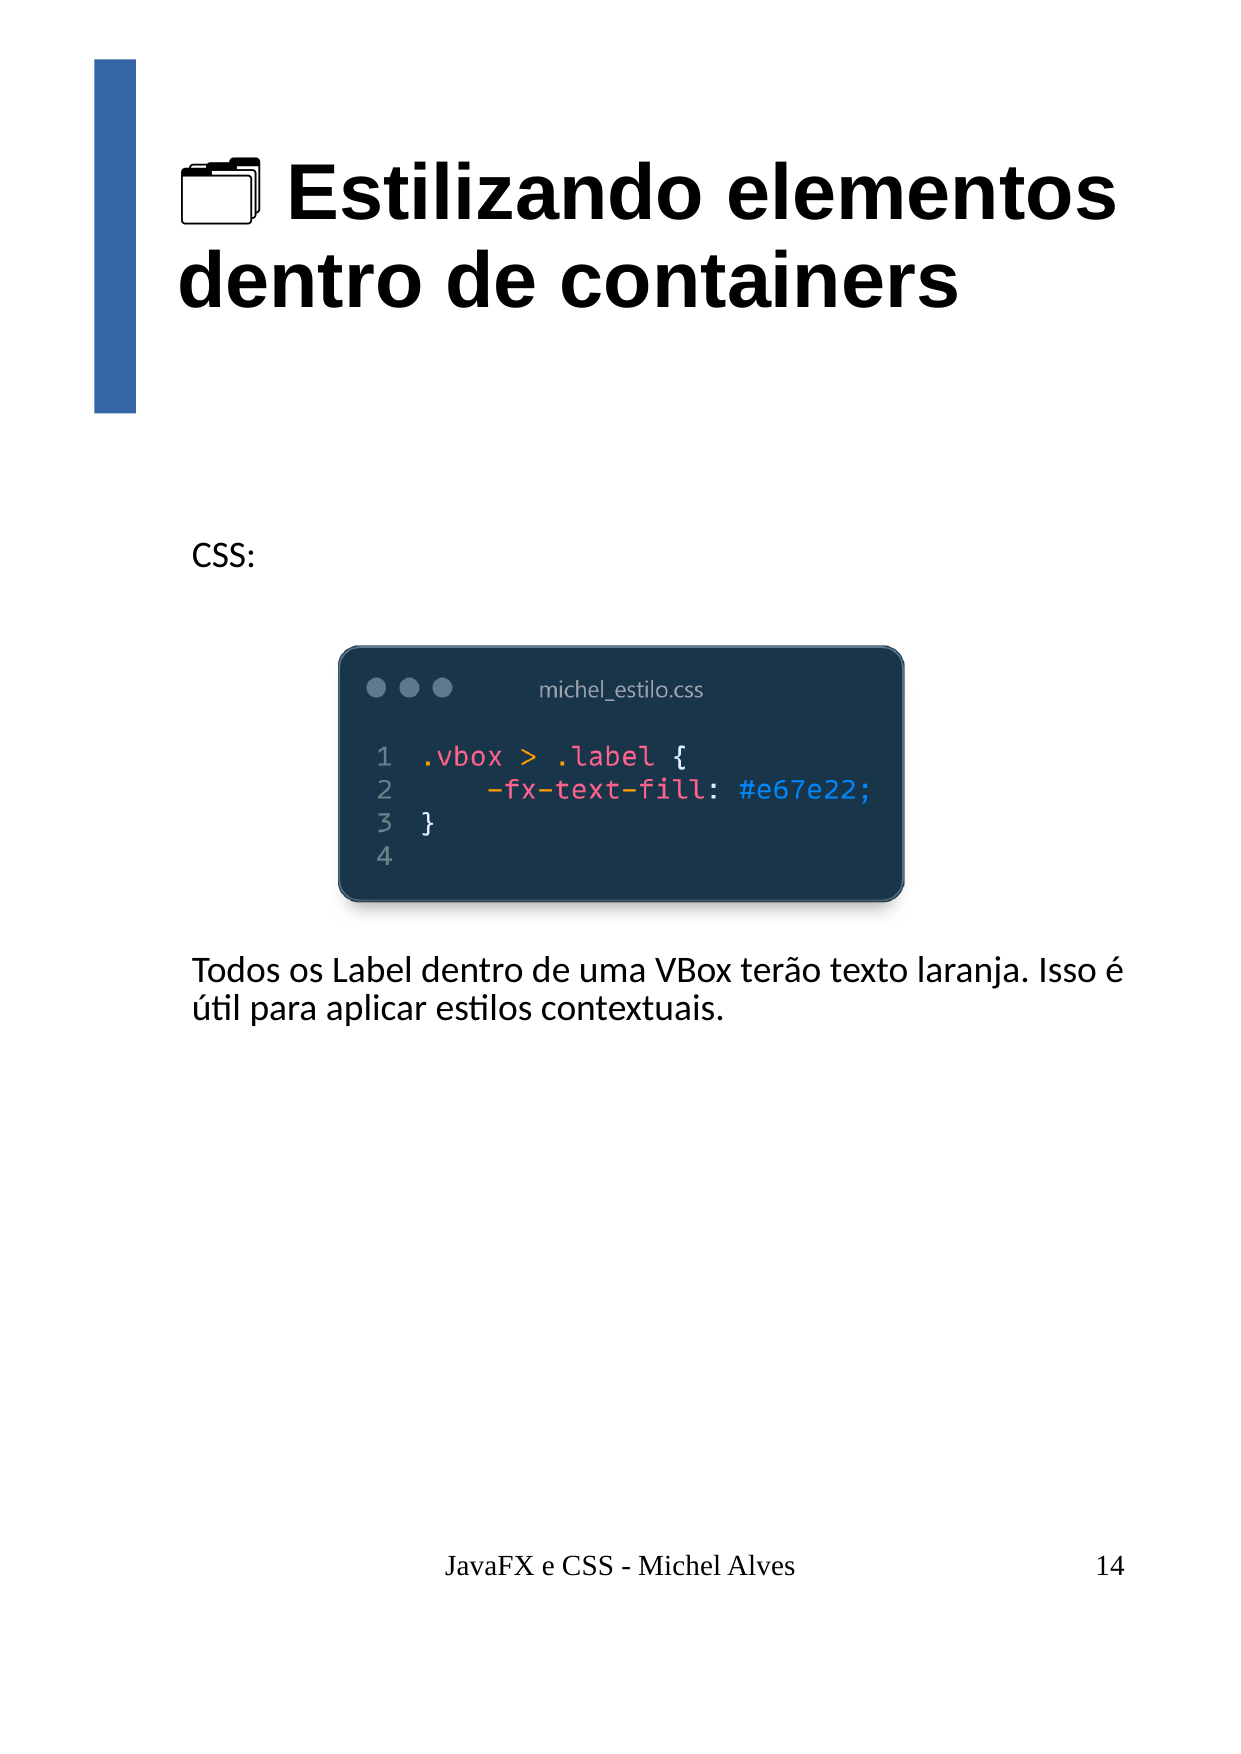

# 🗂️ Estilizando elementos dentro de containers
CSS:
Todos os Label dentro de uma VBox terão texto laranja. Isso é útil para aplicar estilos contextuais.
JavaFX e CSS - Michel Alves
14